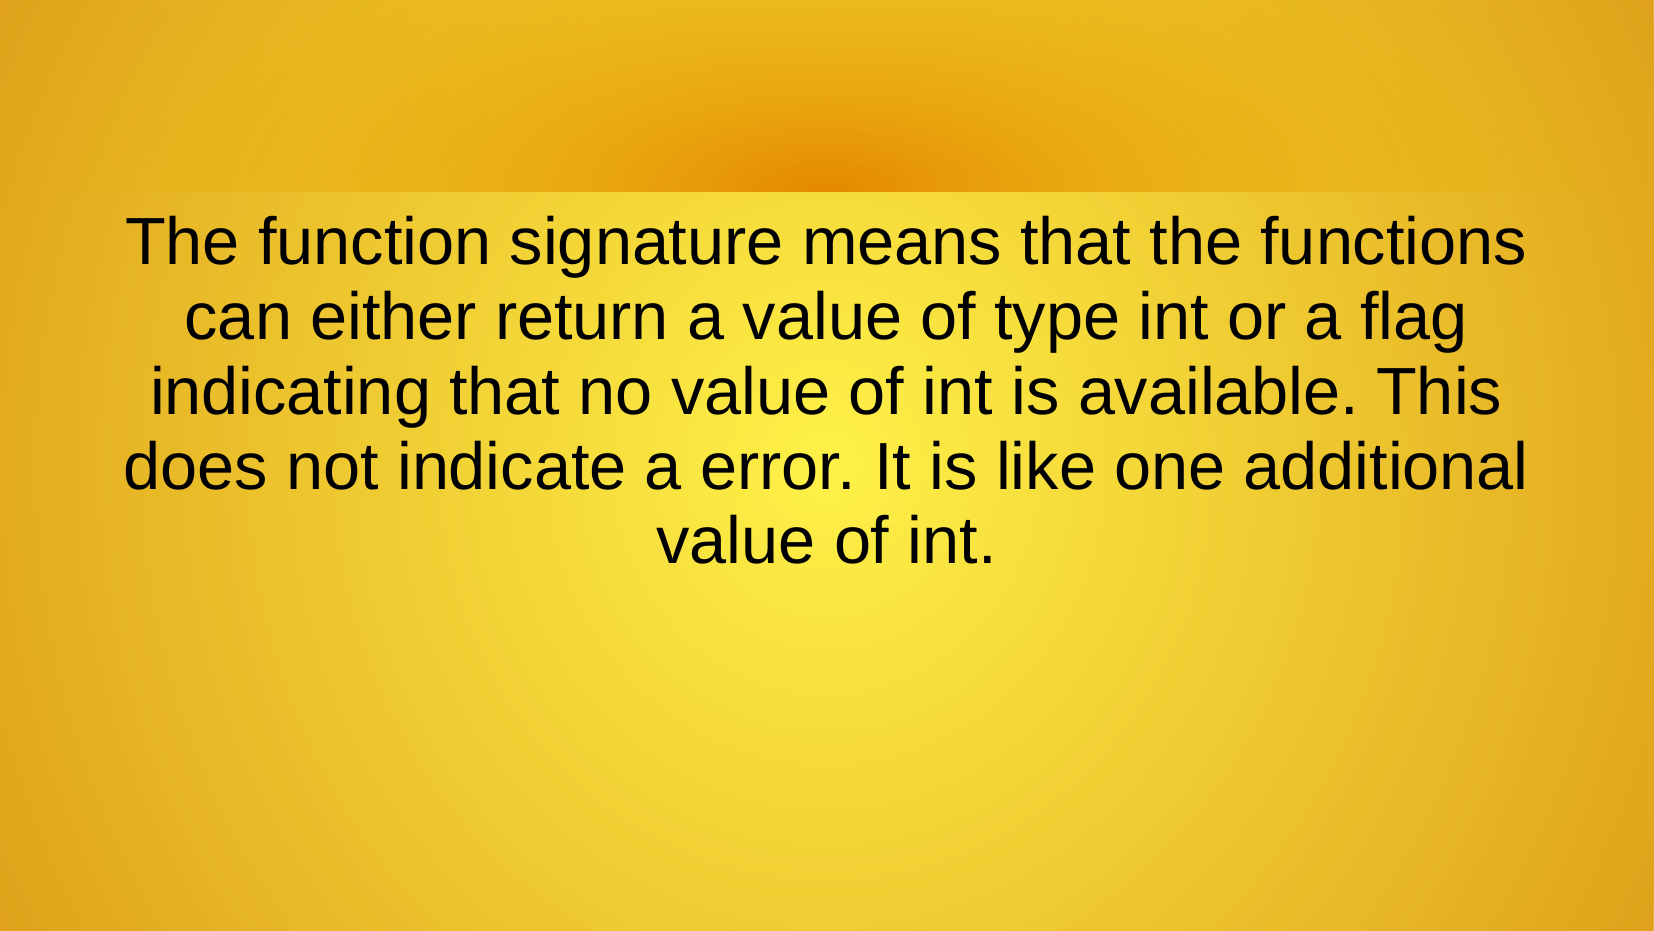

# The function signature means that the functions can either return a value of type int or a flag indicating that no value of int is available. This does not indicate a error. It is like one additional value of int.